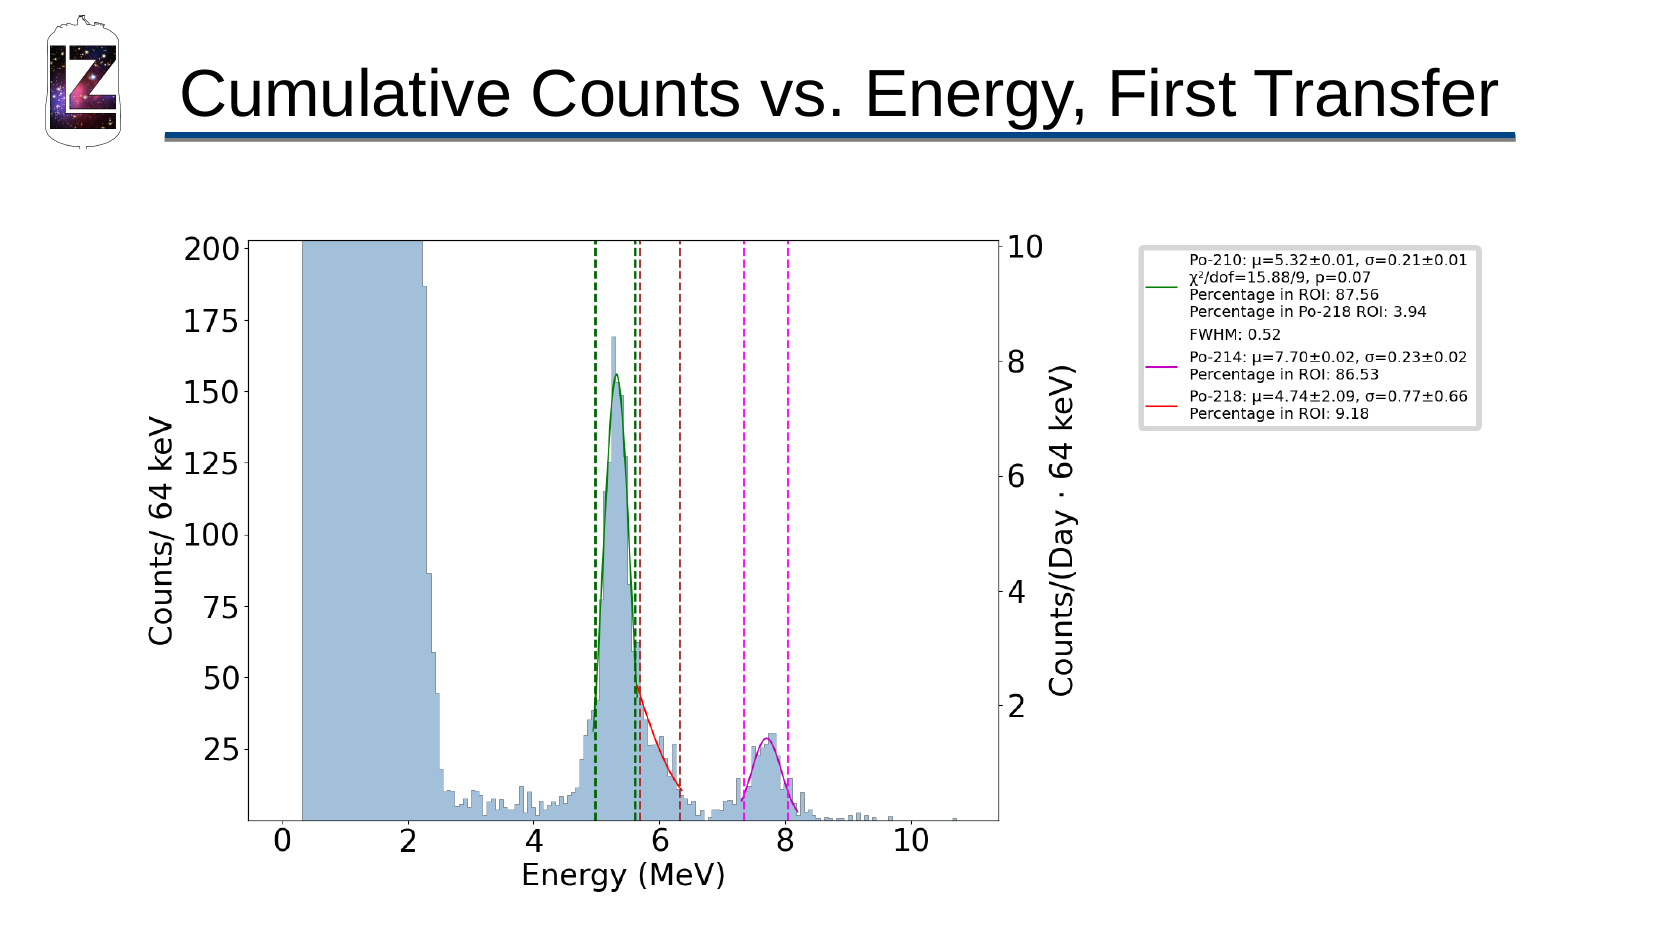

# Cumulative Counts vs. Energy, First Transfer